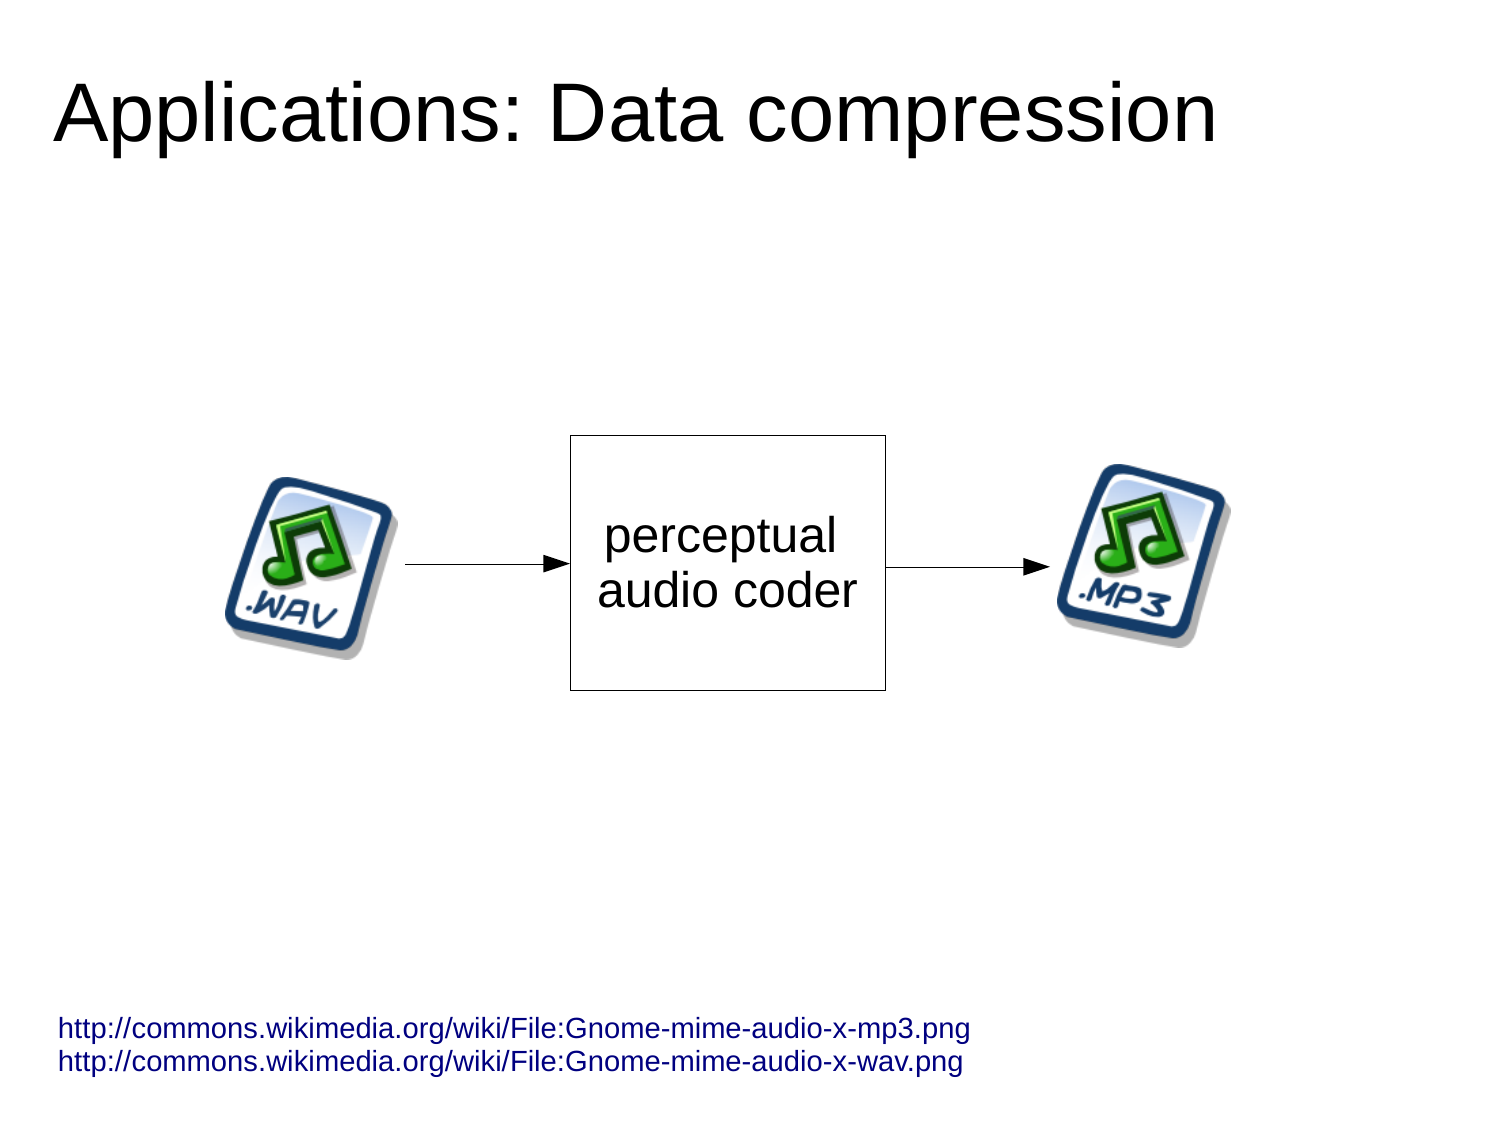

# Applications: Data compression
perceptual
audio coder
http://commons.wikimedia.org/wiki/File:Gnome-mime-audio-x-mp3.png
http://commons.wikimedia.org/wiki/File:Gnome-mime-audio-x-wav.png